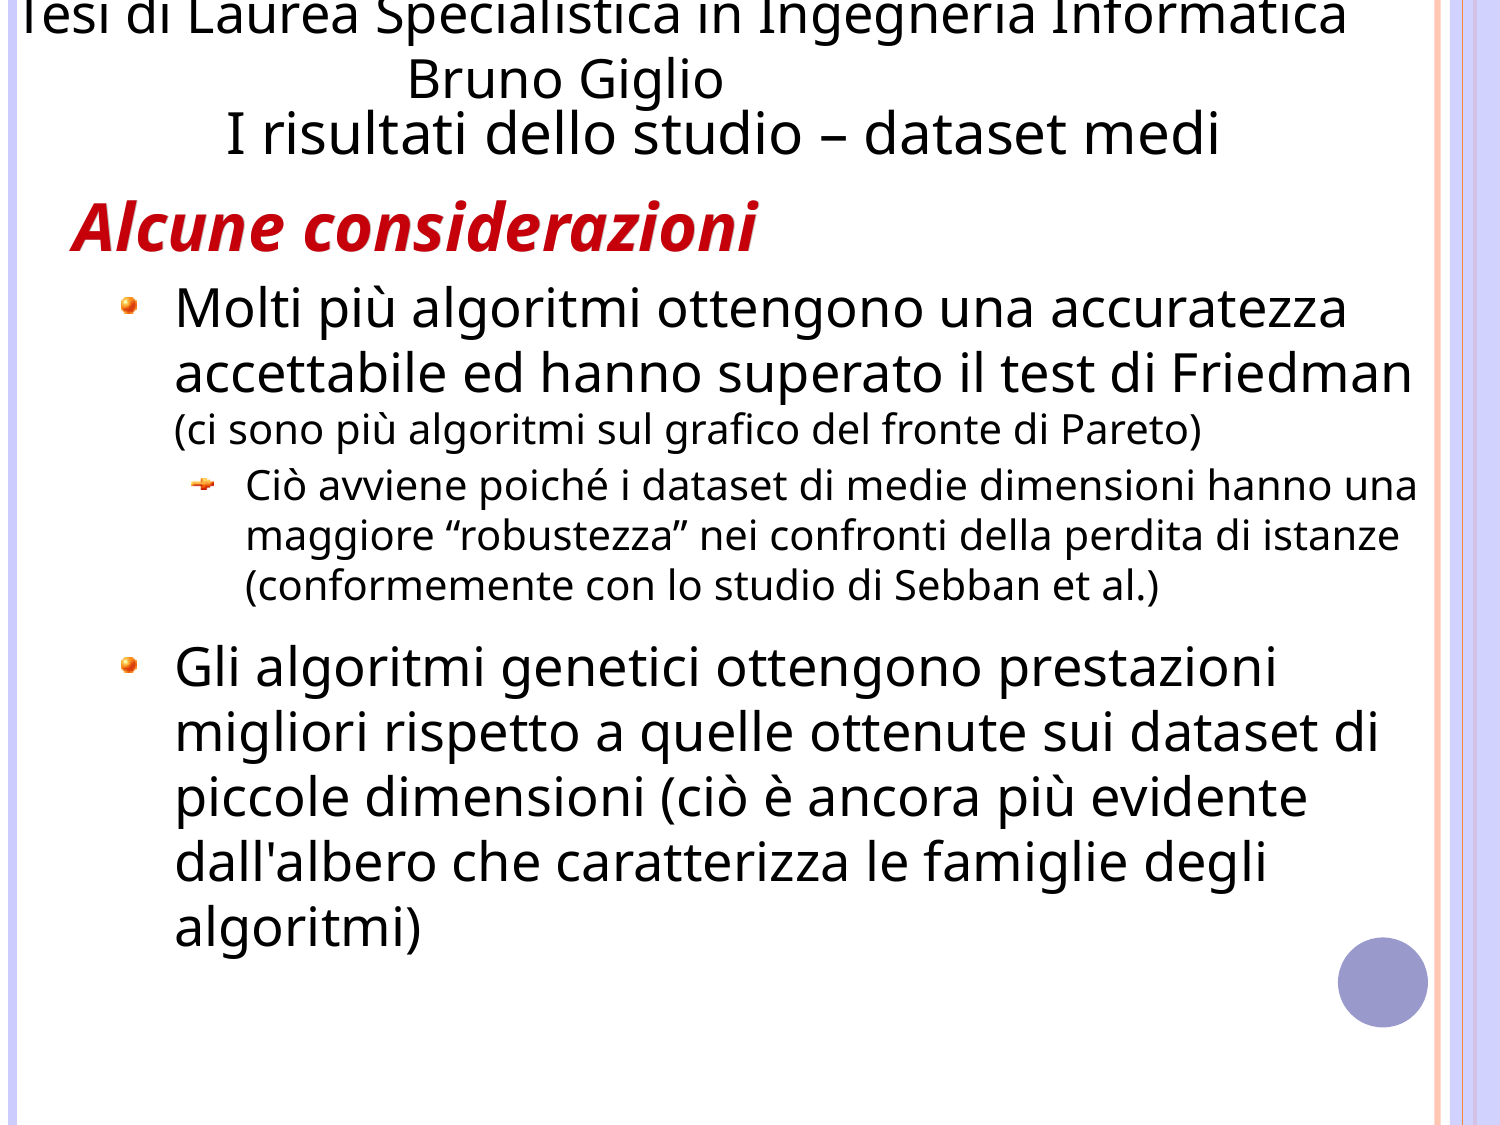

# Tesi di Laurea Specialistica in Ingegneria Informatica Bruno Giglio
I risultati dello studio – dataset medi
Alcune considerazioni
Molti più algoritmi ottengono una accuratezza accettabile ed hanno superato il test di Friedman (ci sono più algoritmi sul grafico del fronte di Pareto)
Ciò avviene poiché i dataset di medie dimensioni hanno una maggiore “robustezza” nei confronti della perdita di istanze (conformemente con lo studio di Sebban et al.)
Gli algoritmi genetici ottengono prestazioni migliori rispetto a quelle ottenute sui dataset di piccole dimensioni (ciò è ancora più evidente dall'albero che caratterizza le famiglie degli algoritmi)